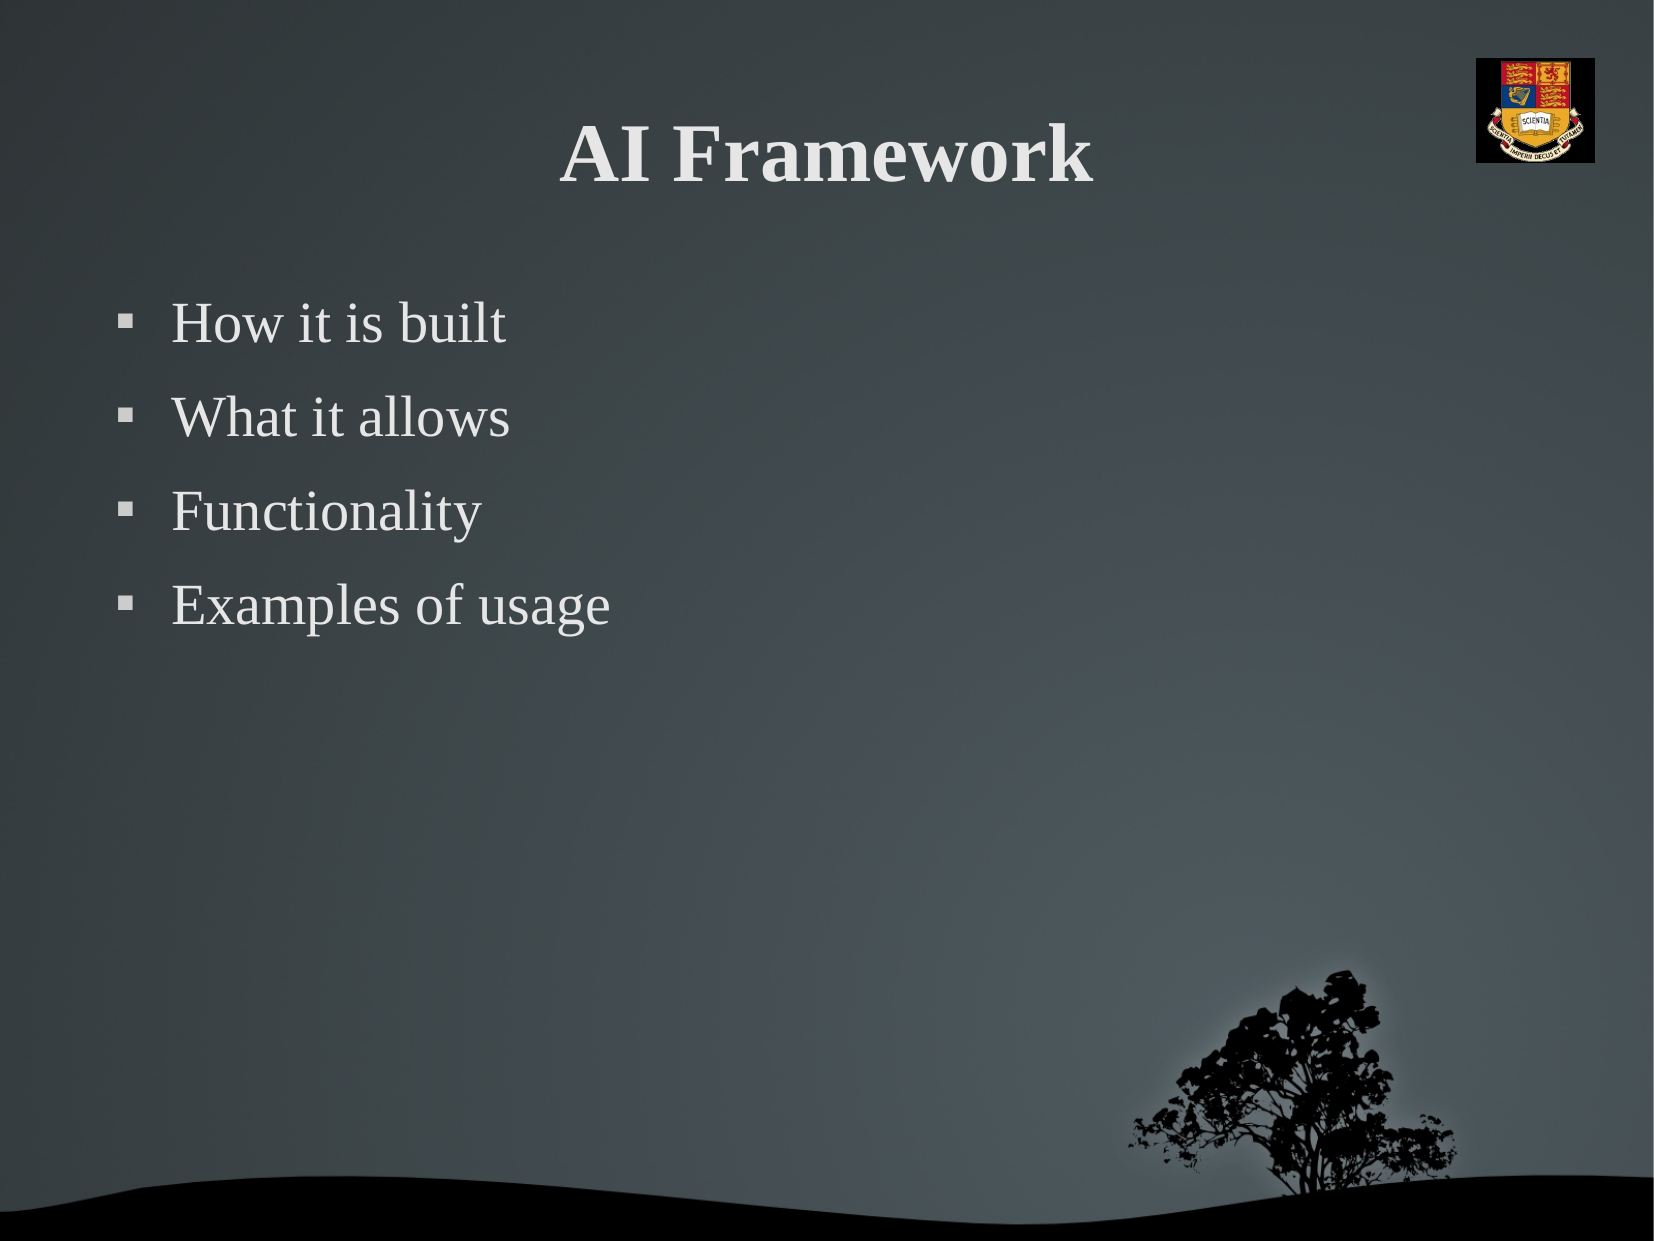

# AI Framework
How it is built
What it allows
Functionality
Examples of usage